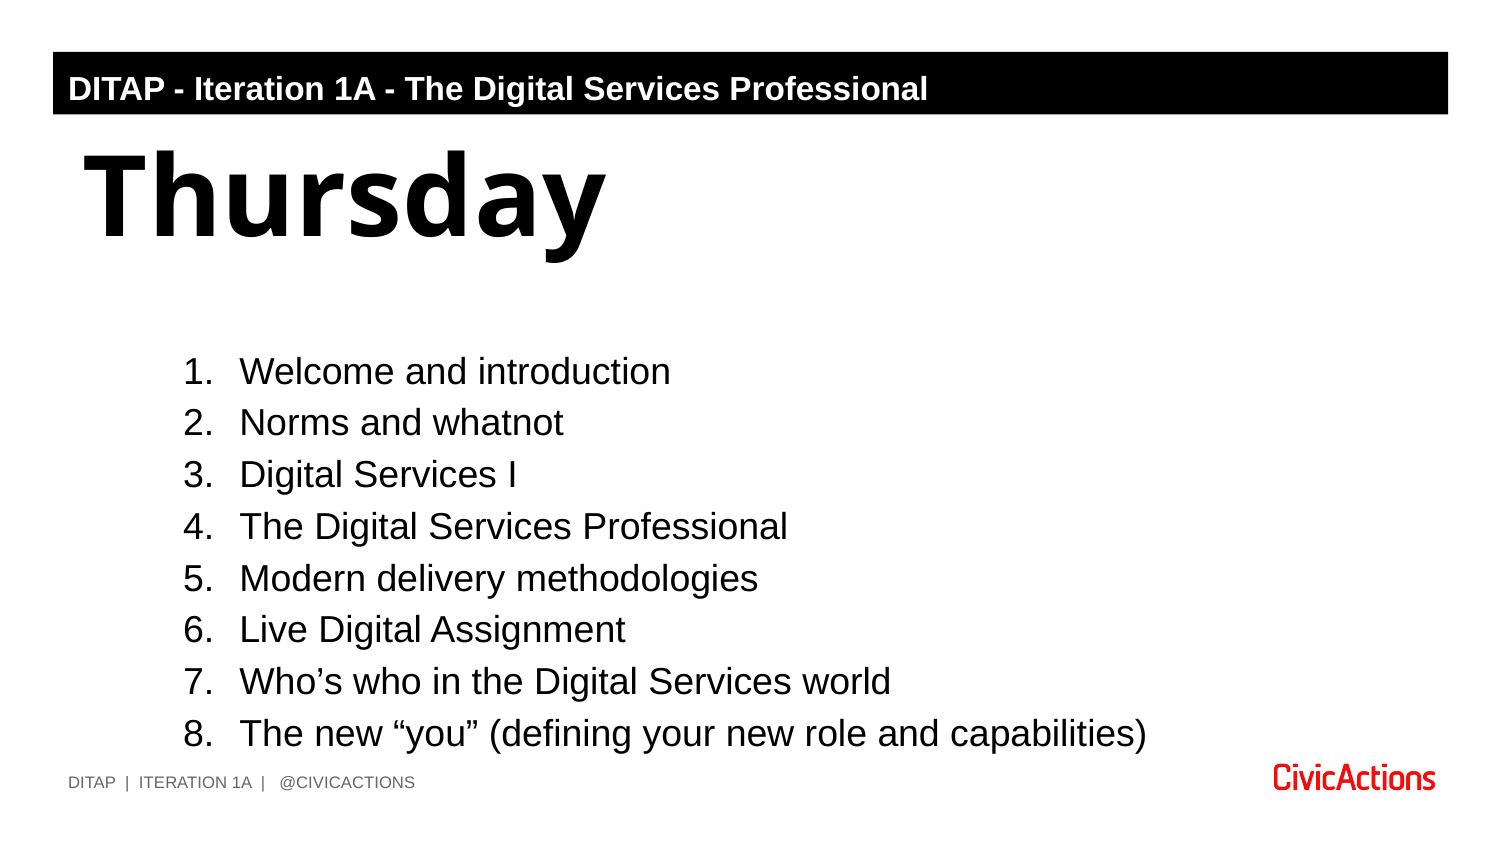

DITAP - Iteration 1A - The Digital Services Professional
Thursday
# Welcome and introduction
Norms and whatnot
Digital Services I
The Digital Services Professional
Modern delivery methodologies
Live Digital Assignment
Who’s who in the Digital Services world
The new “you” (defining your new role and capabilities)